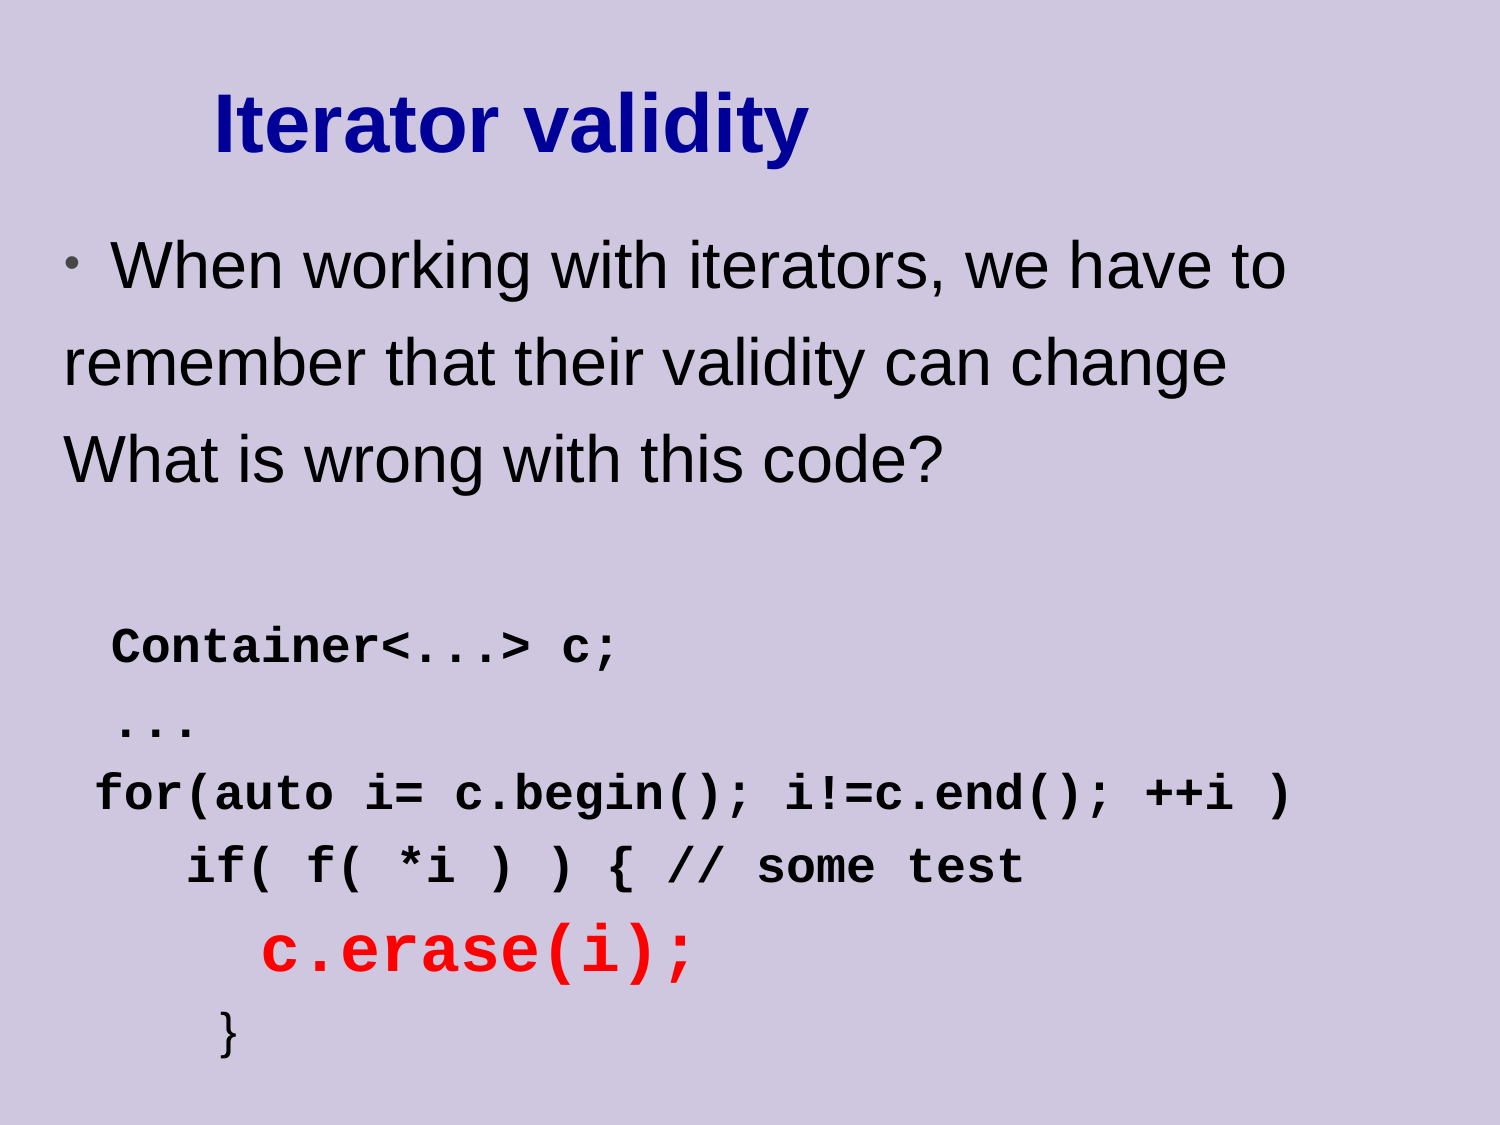

# Iterator validity
When working with iterators, we have to
remember that their validity can change
What is wrong with this code?
	Container<...> c;
	...
 for(auto i= c.begin(); i!=c.end(); ++i )
		if( f( *i ) ) { // some test
			c.erase(i);
}